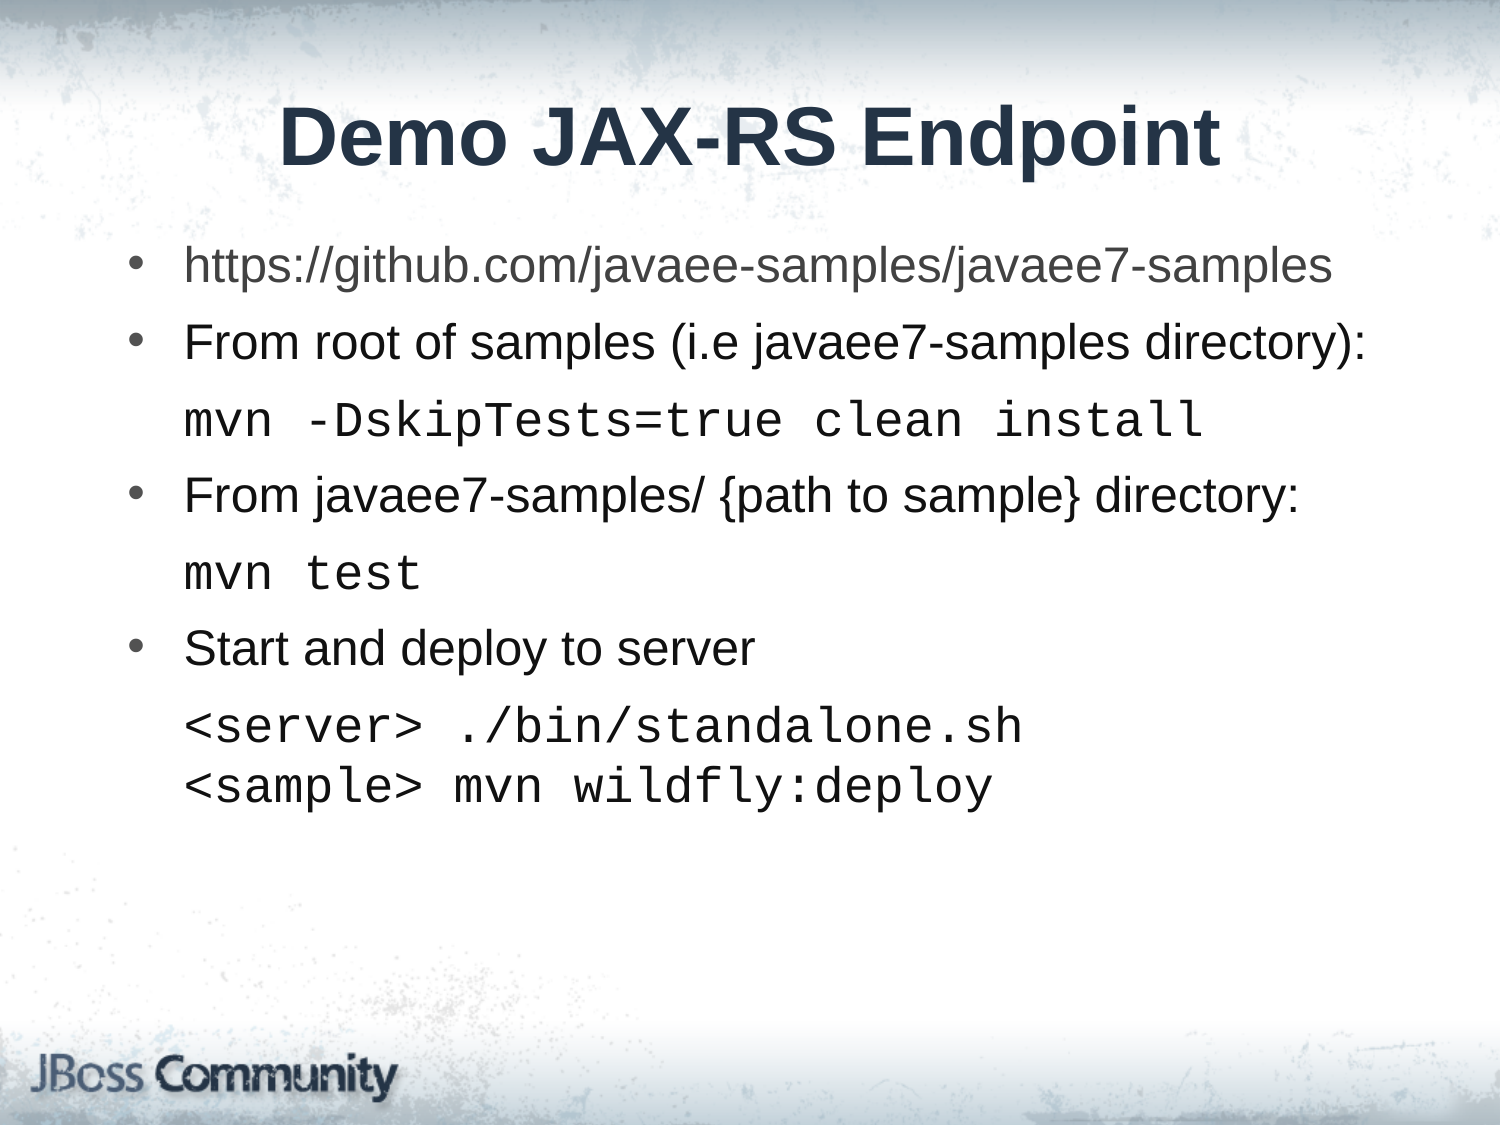

# Demo JAX-RS Endpoint
https://github.com/javaee-samples/javaee7-samples
From root of samples (i.e javaee7-samples directory):
mvn -DskipTests=true clean install
From javaee7-samples/ {path to sample} directory:
mvn test
Start and deploy to server
<server> ./bin/standalone.sh <sample> mvn wildfly:deploy